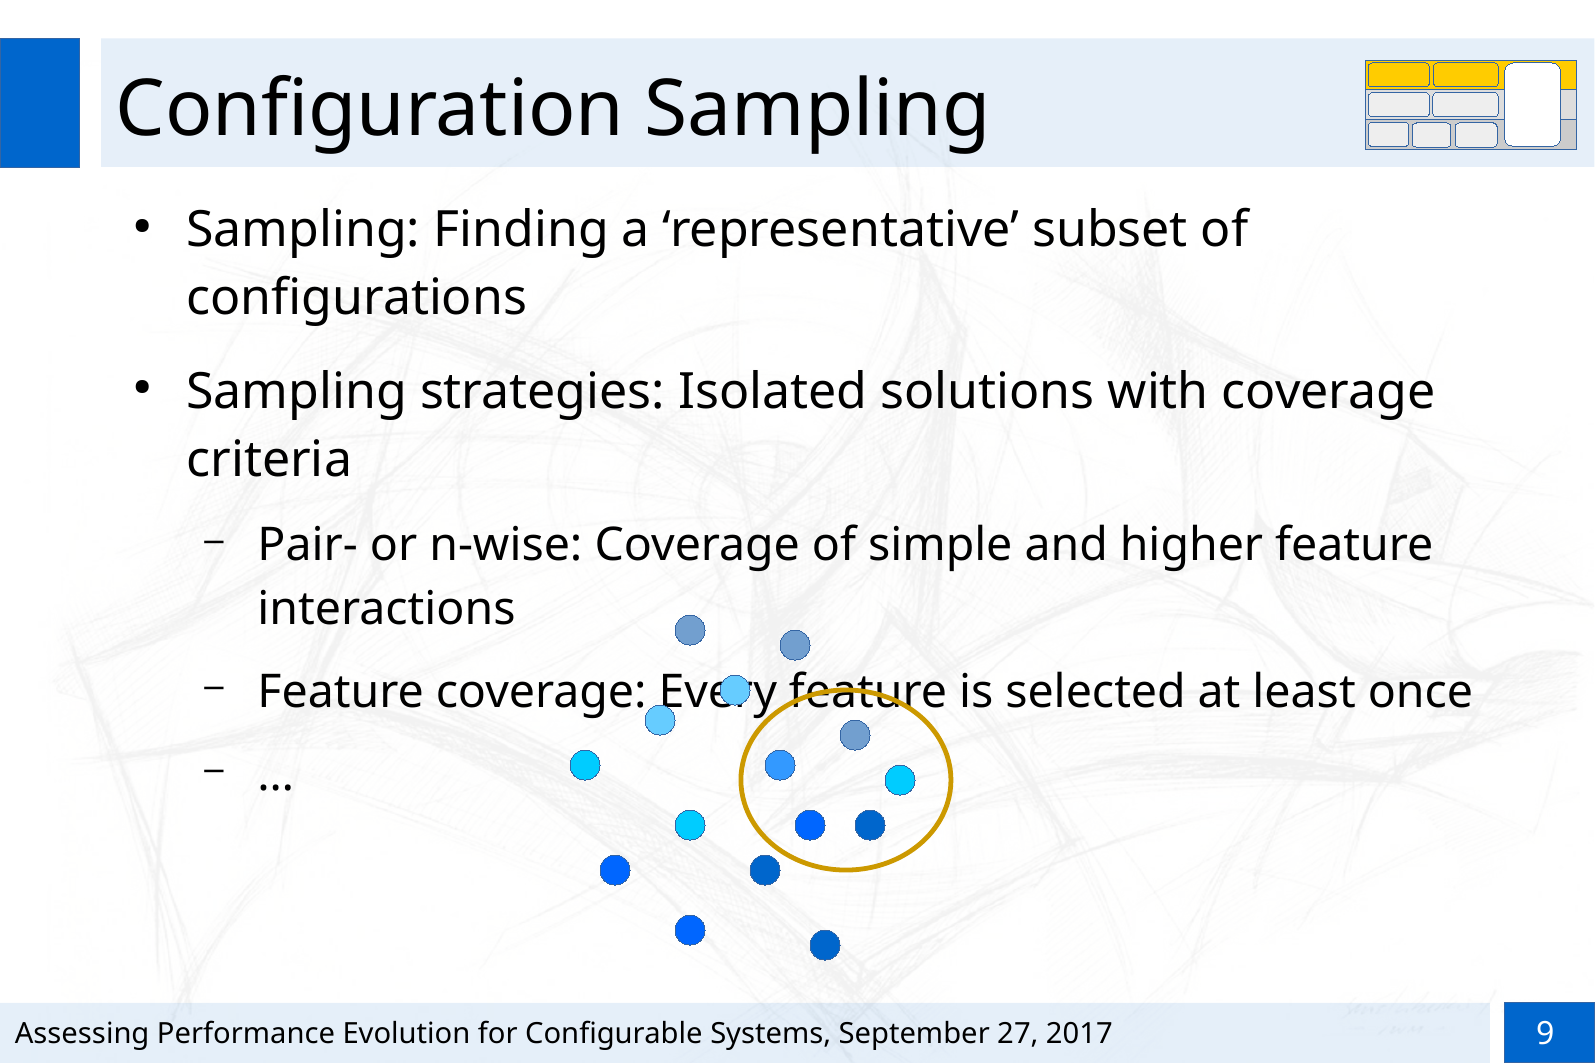

# Configuration Sampling
Sampling: Finding a ‘representative’ subset of configurations
Sampling strategies: Isolated solutions with coverage criteria
Pair- or n-wise: Coverage of simple and higher feature interactions
Feature coverage: Every feature is selected at least once
…